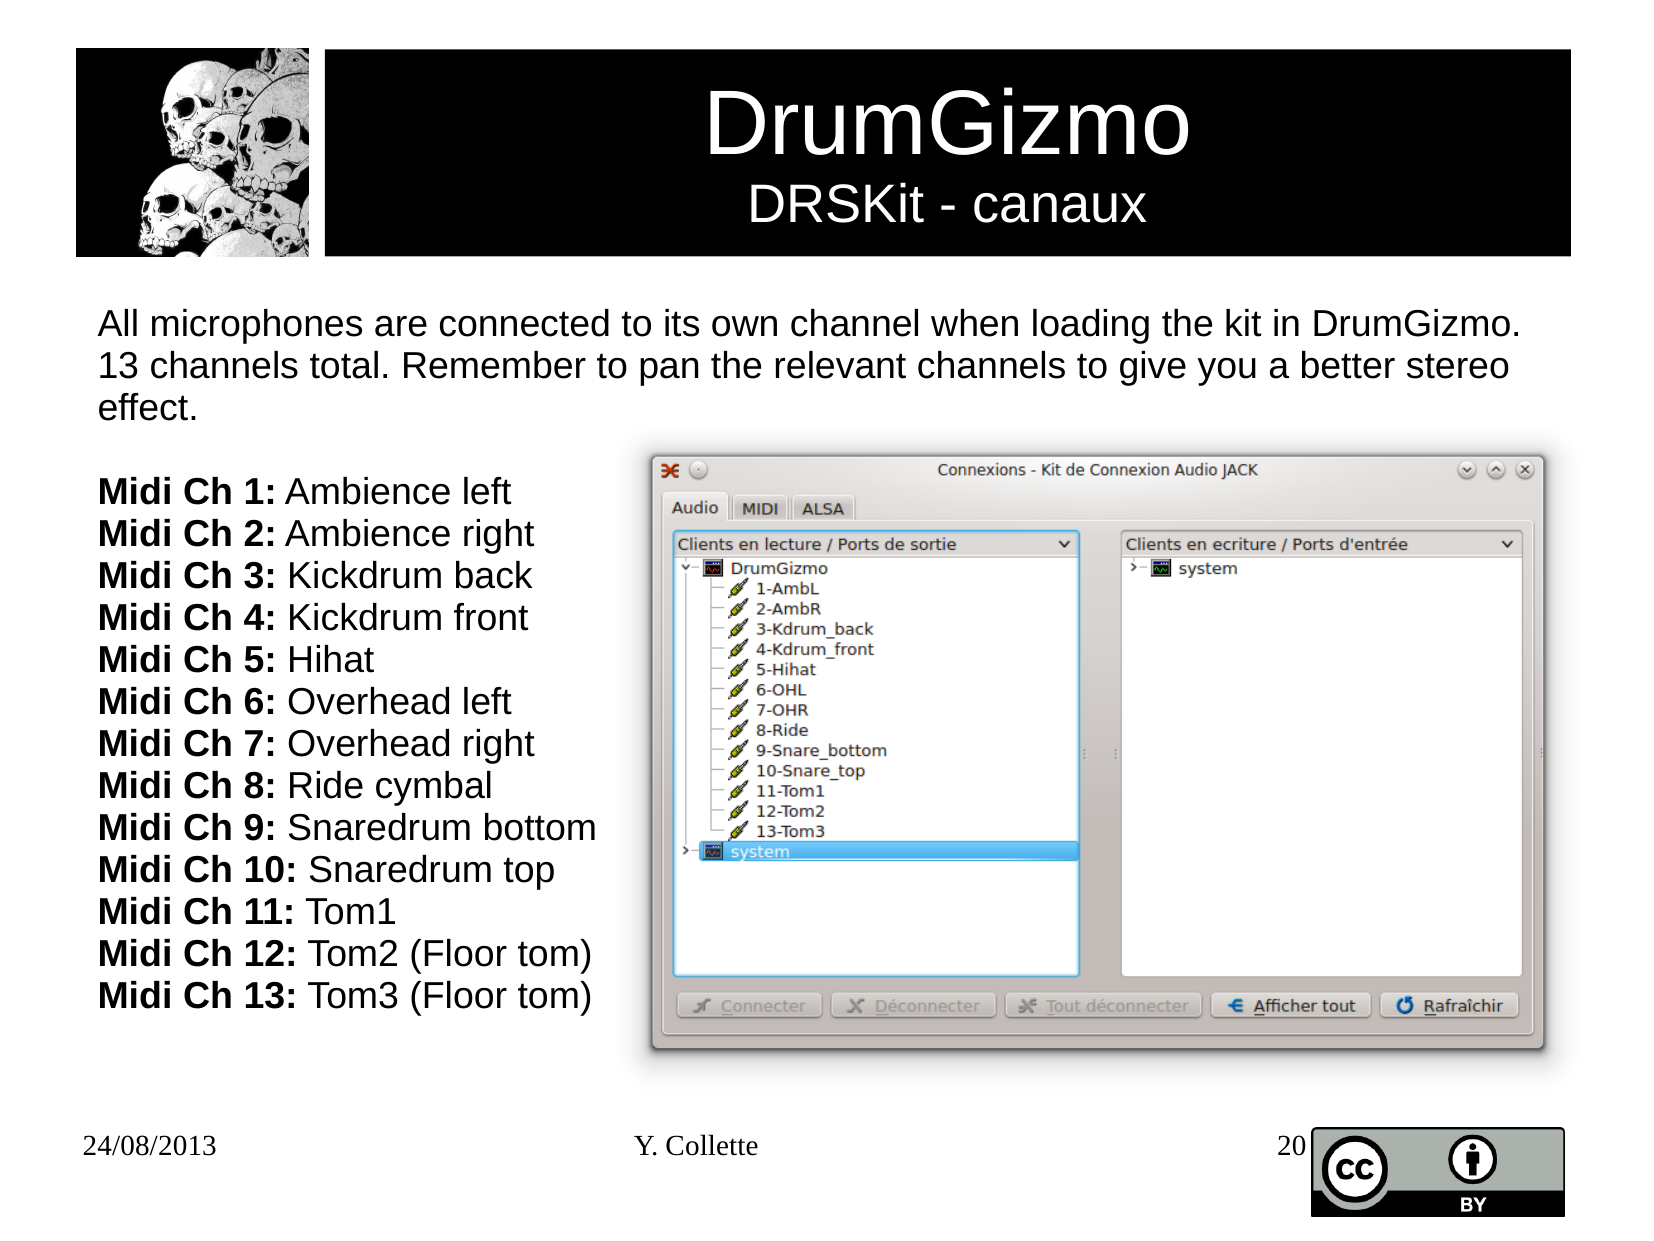

# DrumGizmo DRSKit - canaux
All microphones are connected to its own channel when loading the kit in DrumGizmo. 13 channels total. Remember to pan the relevant channels to give you a better stereo effect.
Midi Ch 1: Ambience left
Midi Ch 2: Ambience right
Midi Ch 3: Kickdrum back
Midi Ch 4: Kickdrum front
Midi Ch 5: Hihat
Midi Ch 6: Overhead left
Midi Ch 7: Overhead right
Midi Ch 8: Ride cymbal
Midi Ch 9: Snaredrum bottom
Midi Ch 10: Snaredrum top
Midi Ch 11: Tom1
Midi Ch 12: Tom2 (Floor tom)
Midi Ch 13: Tom3 (Floor tom)
Y. Collette
20